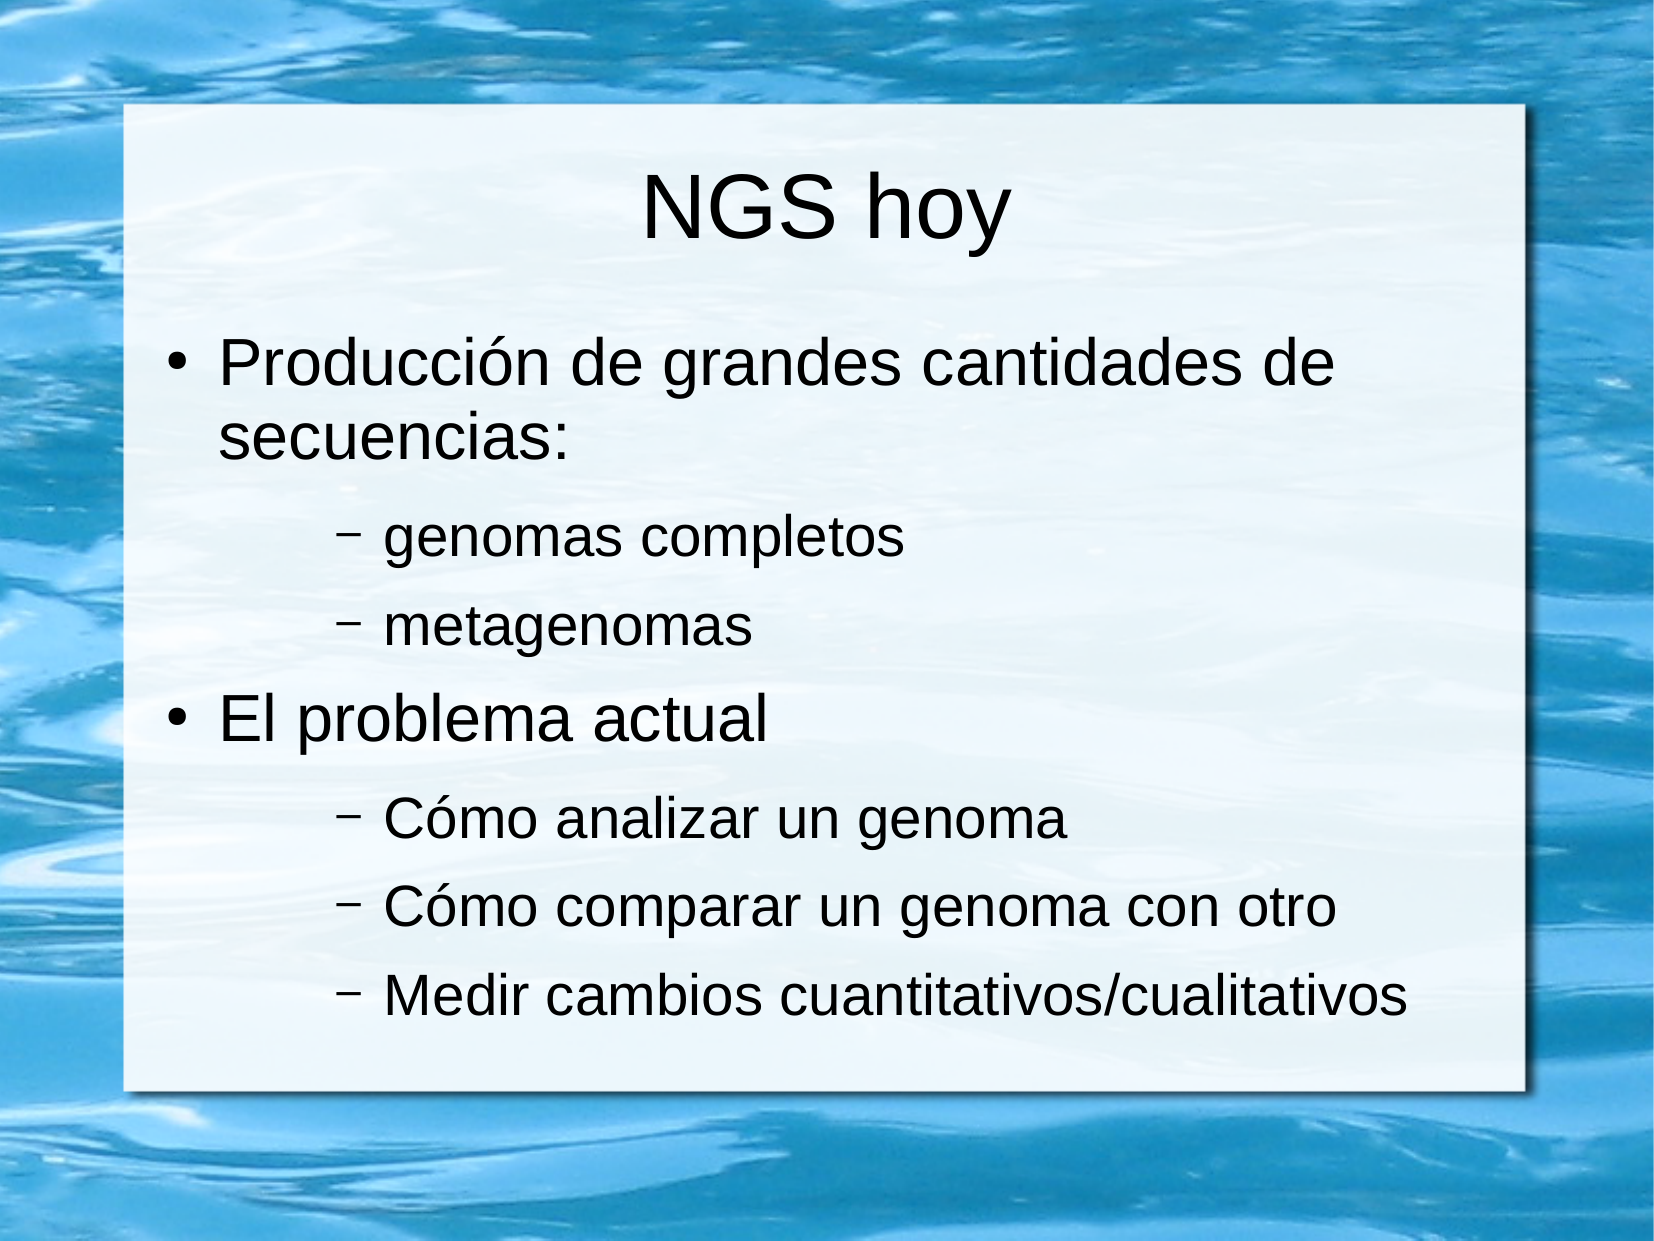

# NGS hoy
Producción de grandes cantidades de secuencias:
genomas completos
metagenomas
El problema actual
Cómo analizar un genoma
Cómo comparar un genoma con otro
Medir cambios cuantitativos/cualitativos